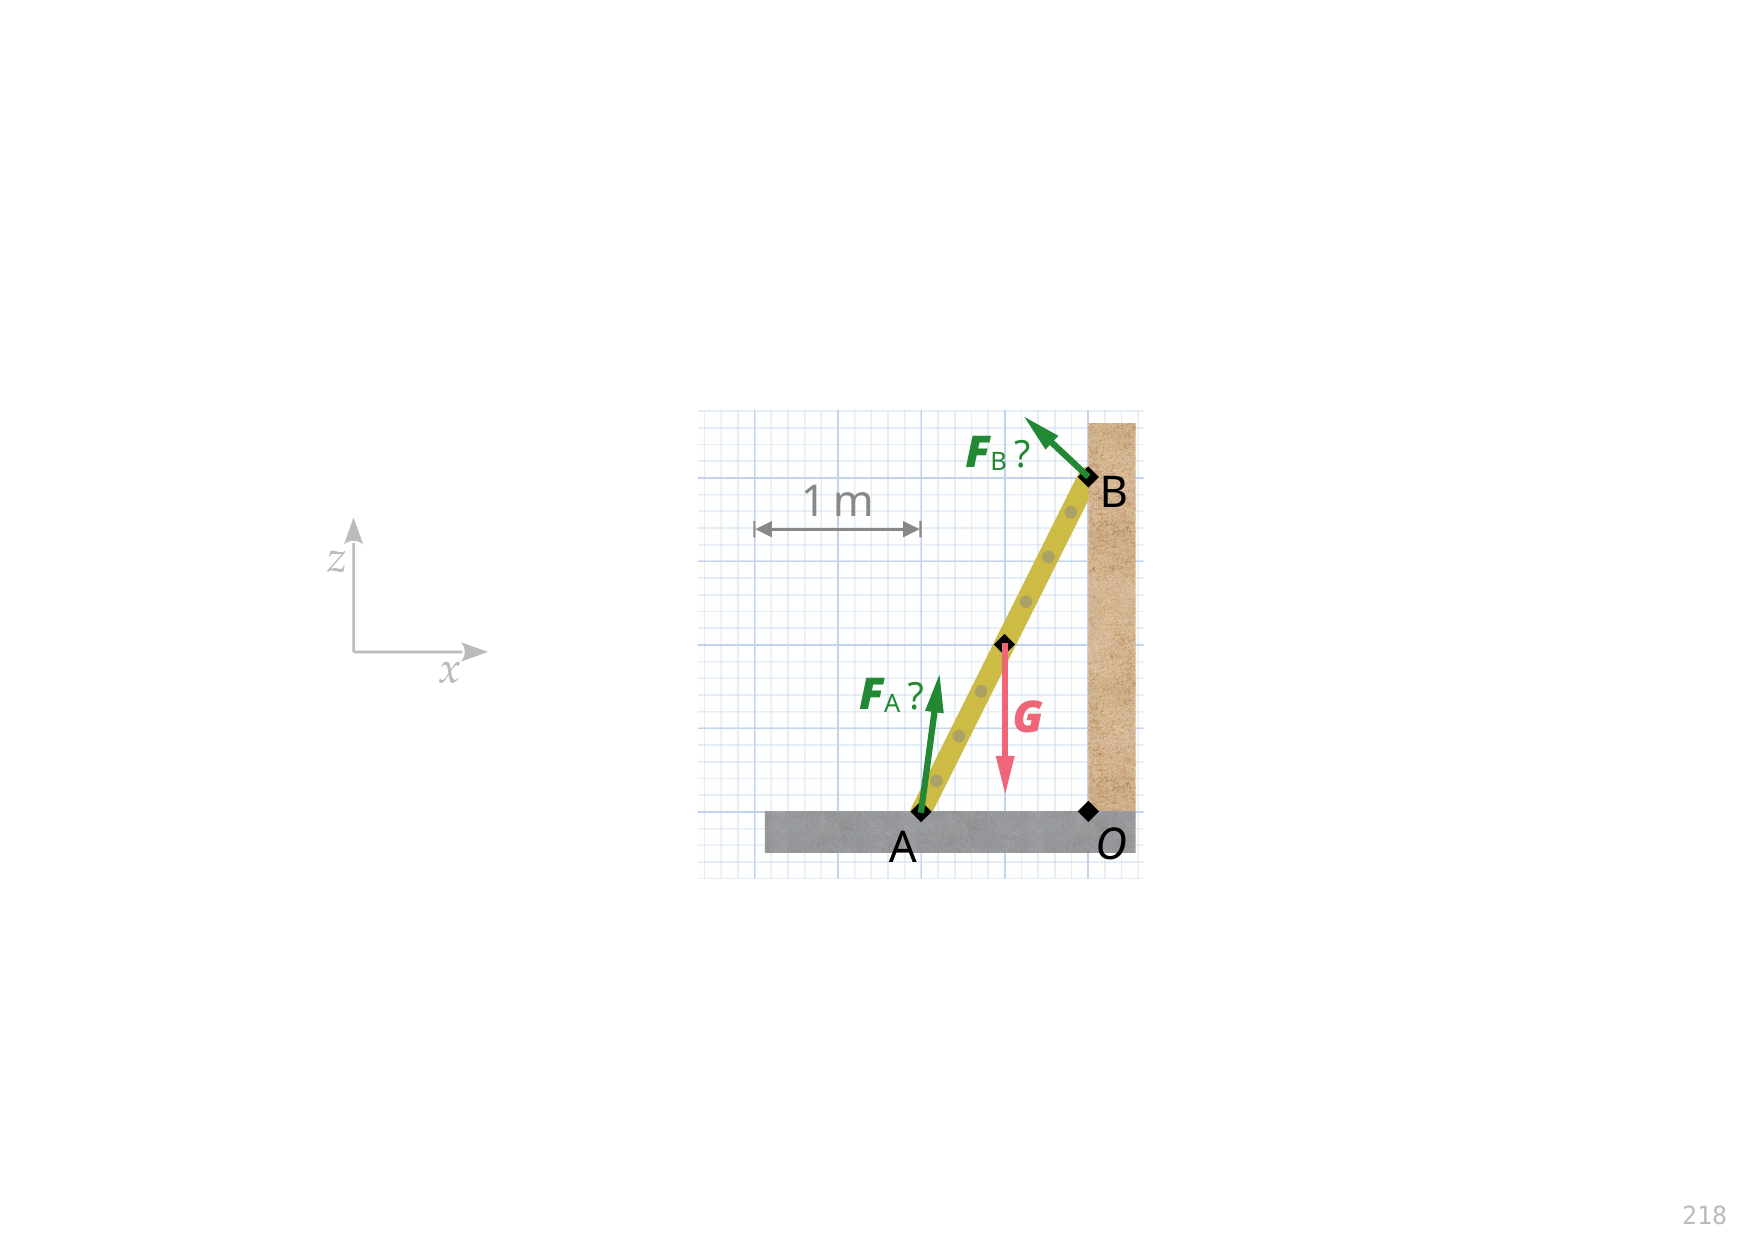

FB ?
B
1 m
FA ?
G
O
A